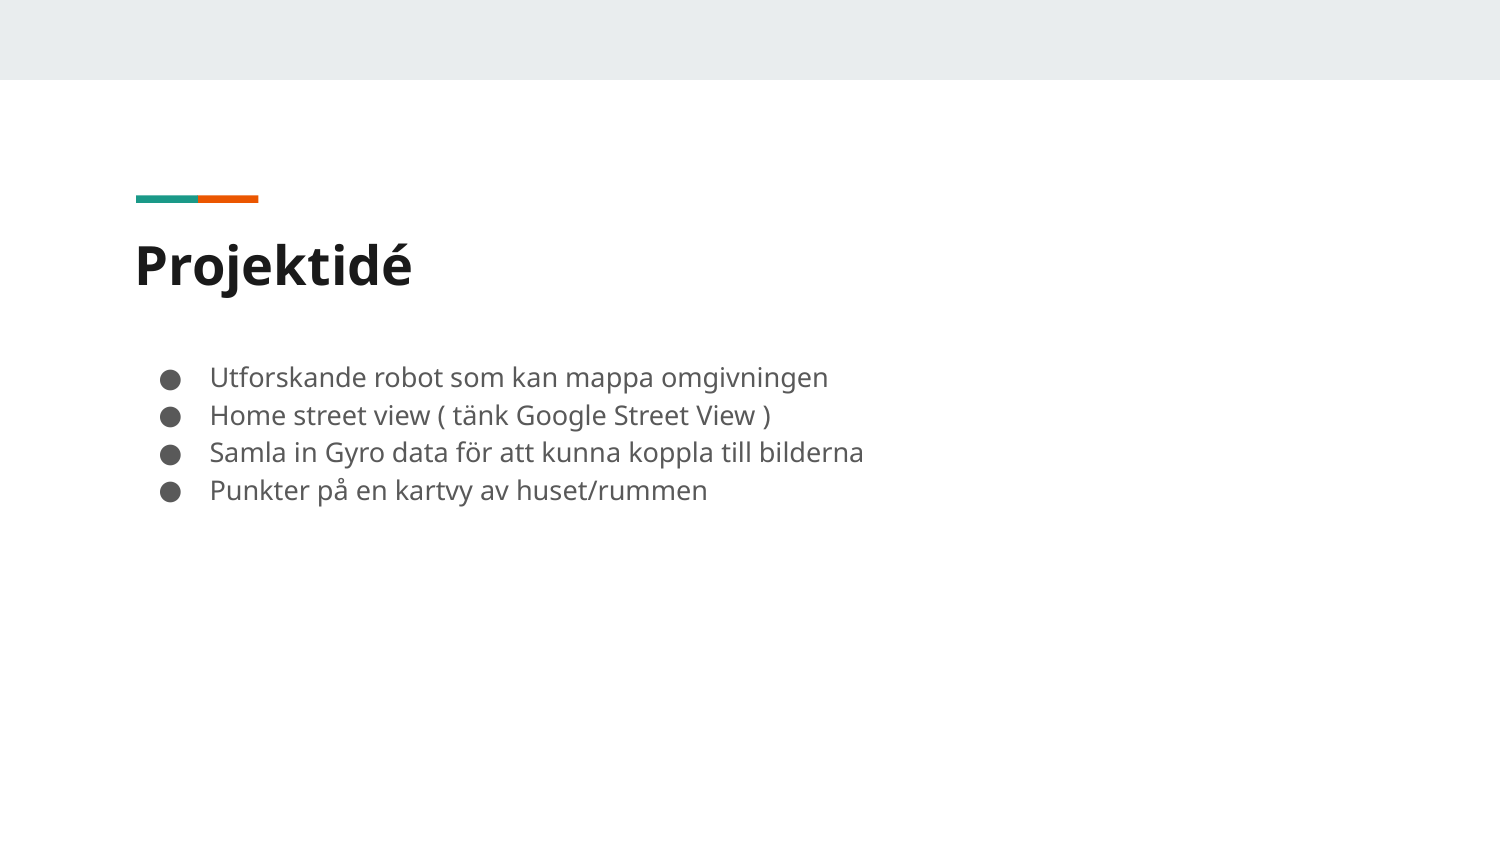

# Projektidé
Utforskande robot som kan mappa omgivningen
Home street view ( tänk Google Street View )
Samla in Gyro data för att kunna koppla till bilderna
Punkter på en kartvy av huset/rummen